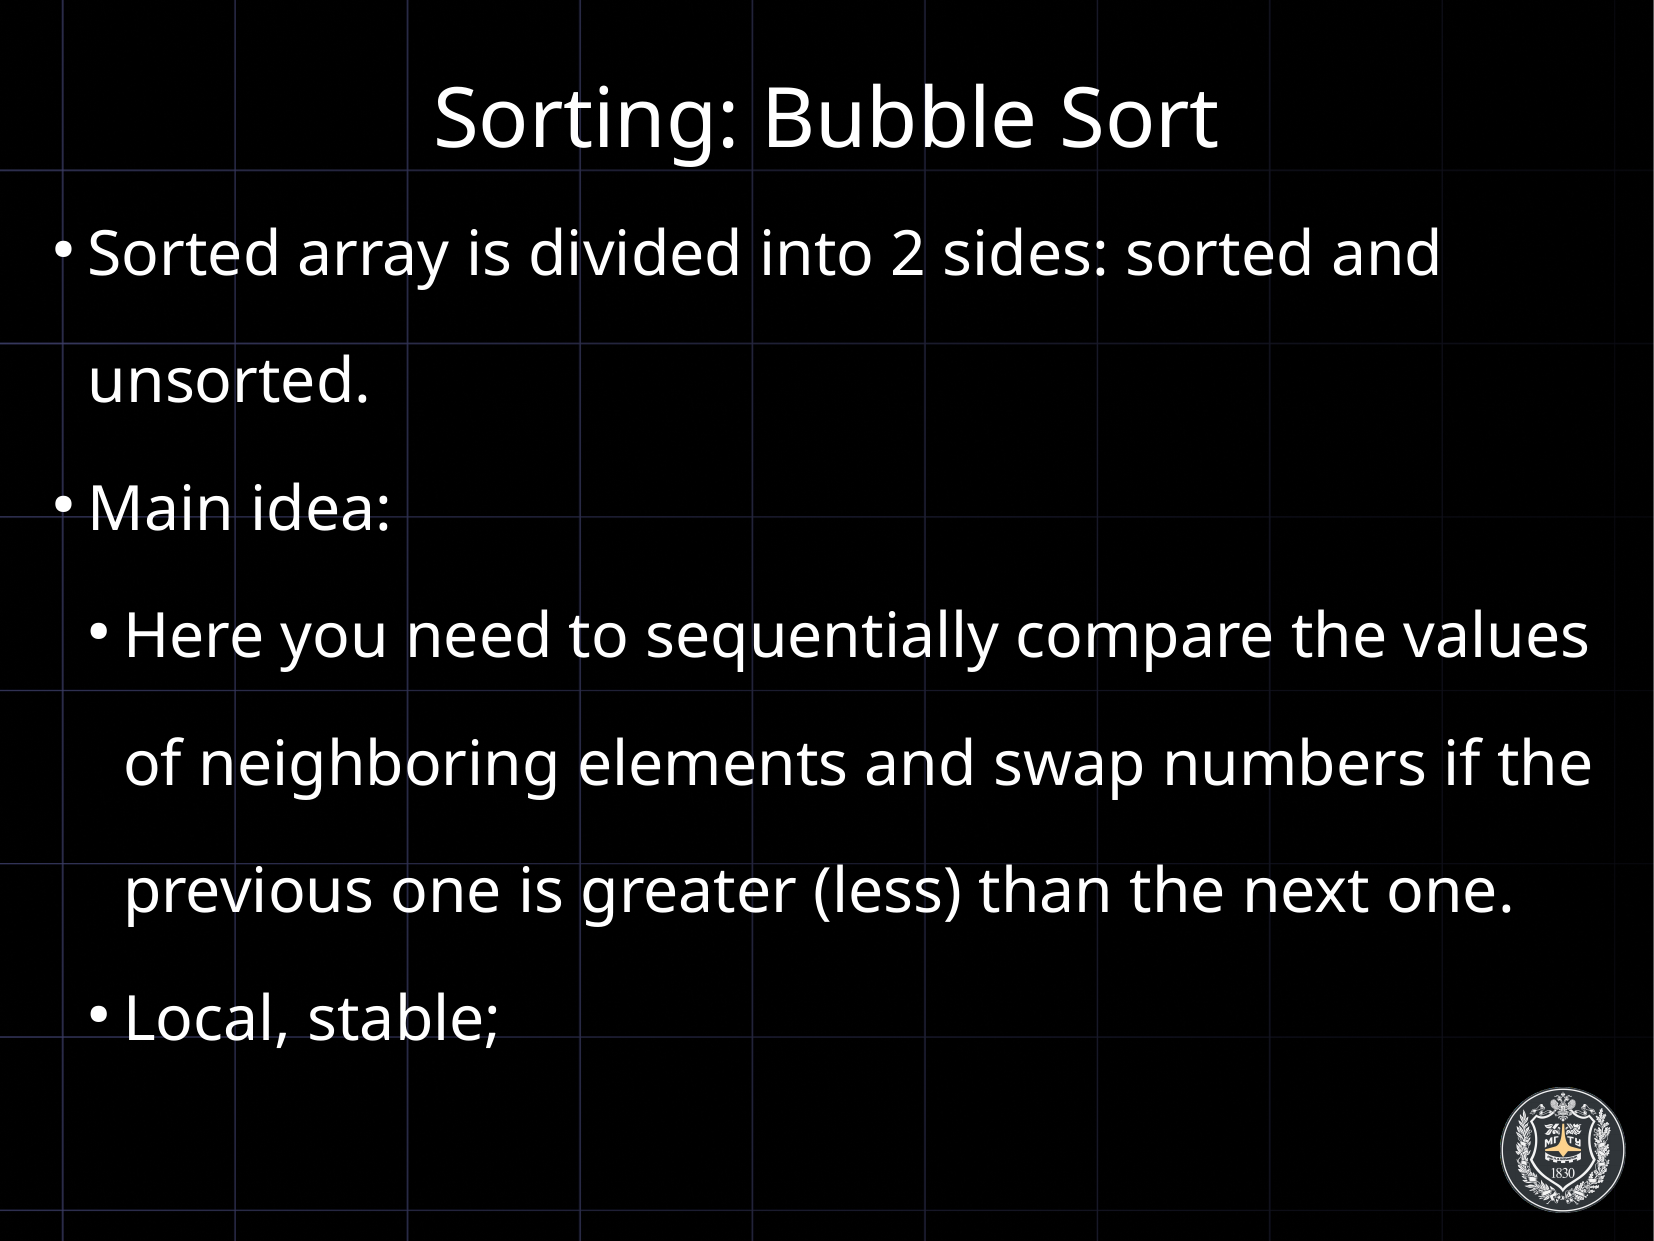

# Sorting: Bubble Sort
Sorted array is divided into 2 sides: sorted and unsorted.
Main idea:
Here you need to sequentially compare the values of neighboring elements and swap numbers if the previous one is greater (less) than the next one.
Local, stable;